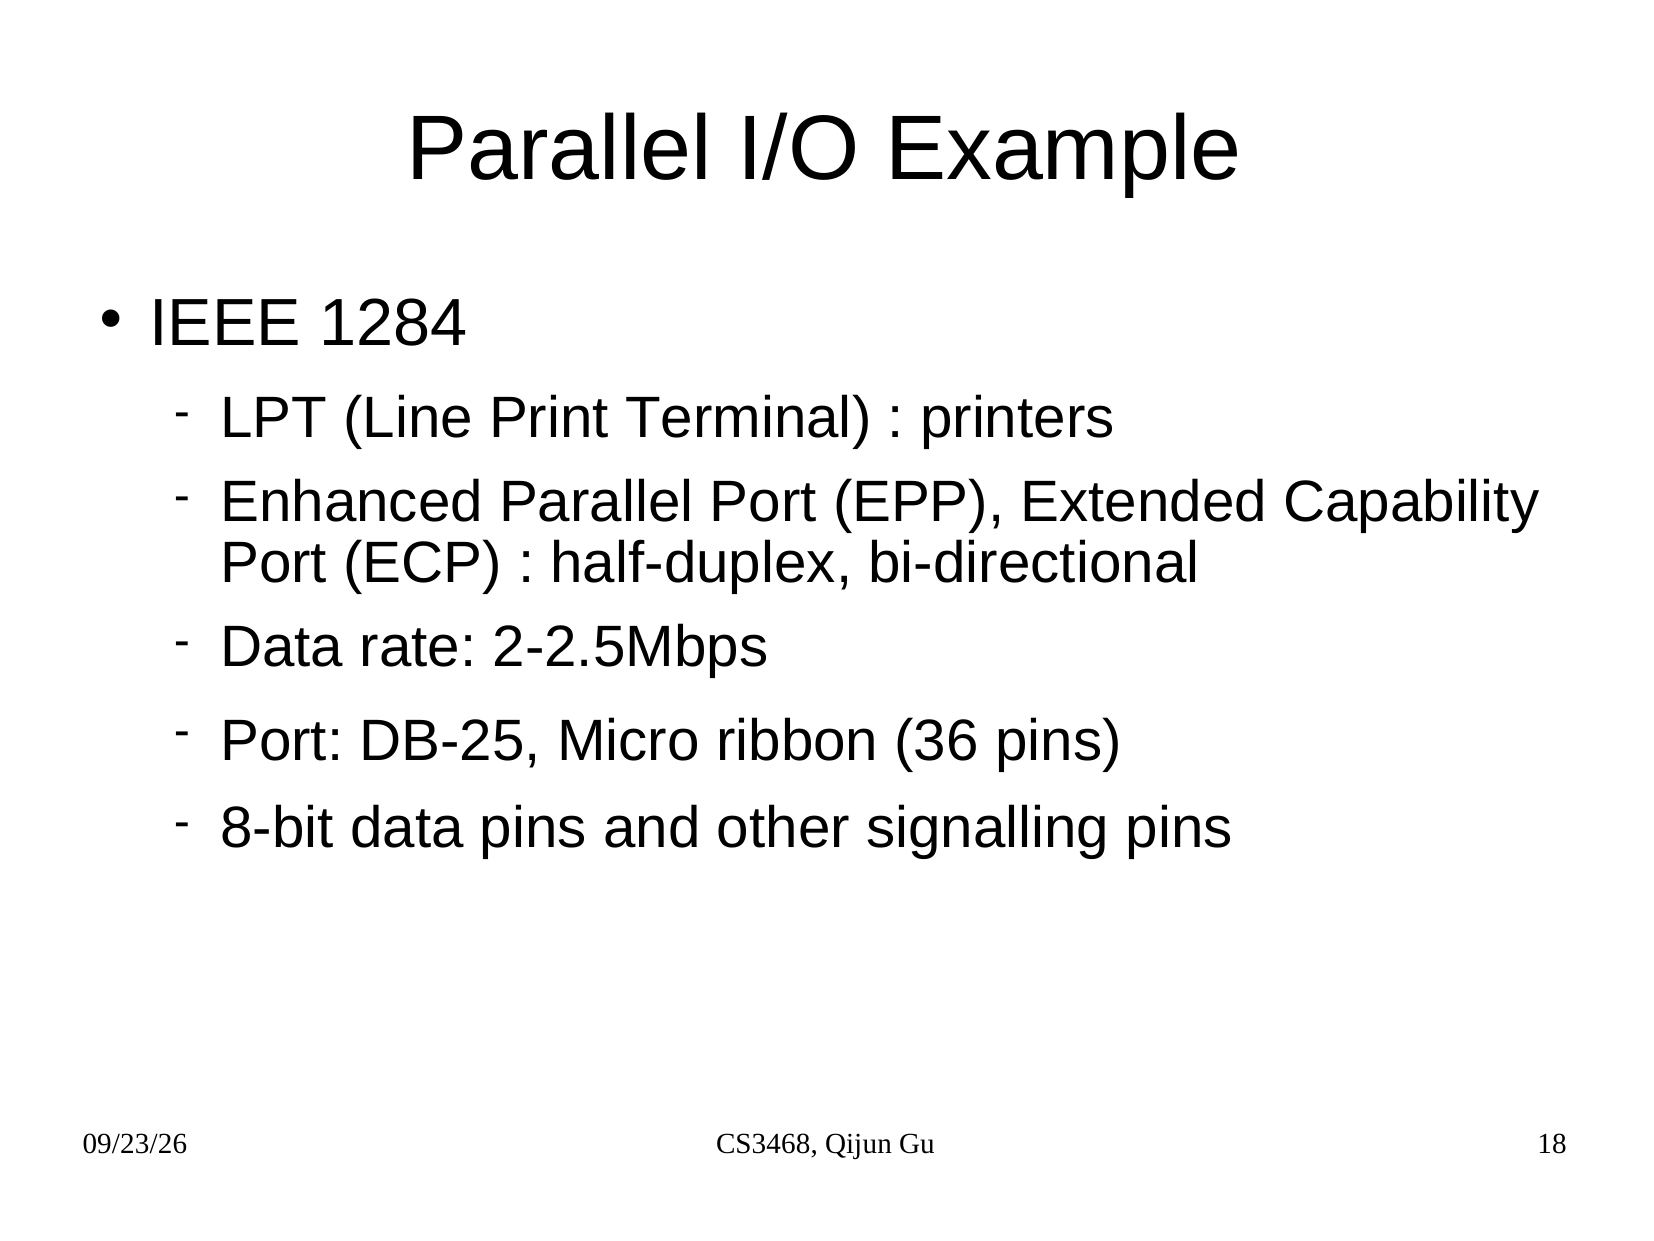

# Parallel I/O Example
IEEE 1284
LPT (Line Print Terminal) : printers
Enhanced Parallel Port (EPP), Extended Capability Port (ECP) : half-duplex, bi-directional
Data rate: 2-2.5Mbps
Port: DB-25, Micro ribbon (36 pins)‏
8-bit data pins and other signalling pins
CS3468, Qijun Gu
18